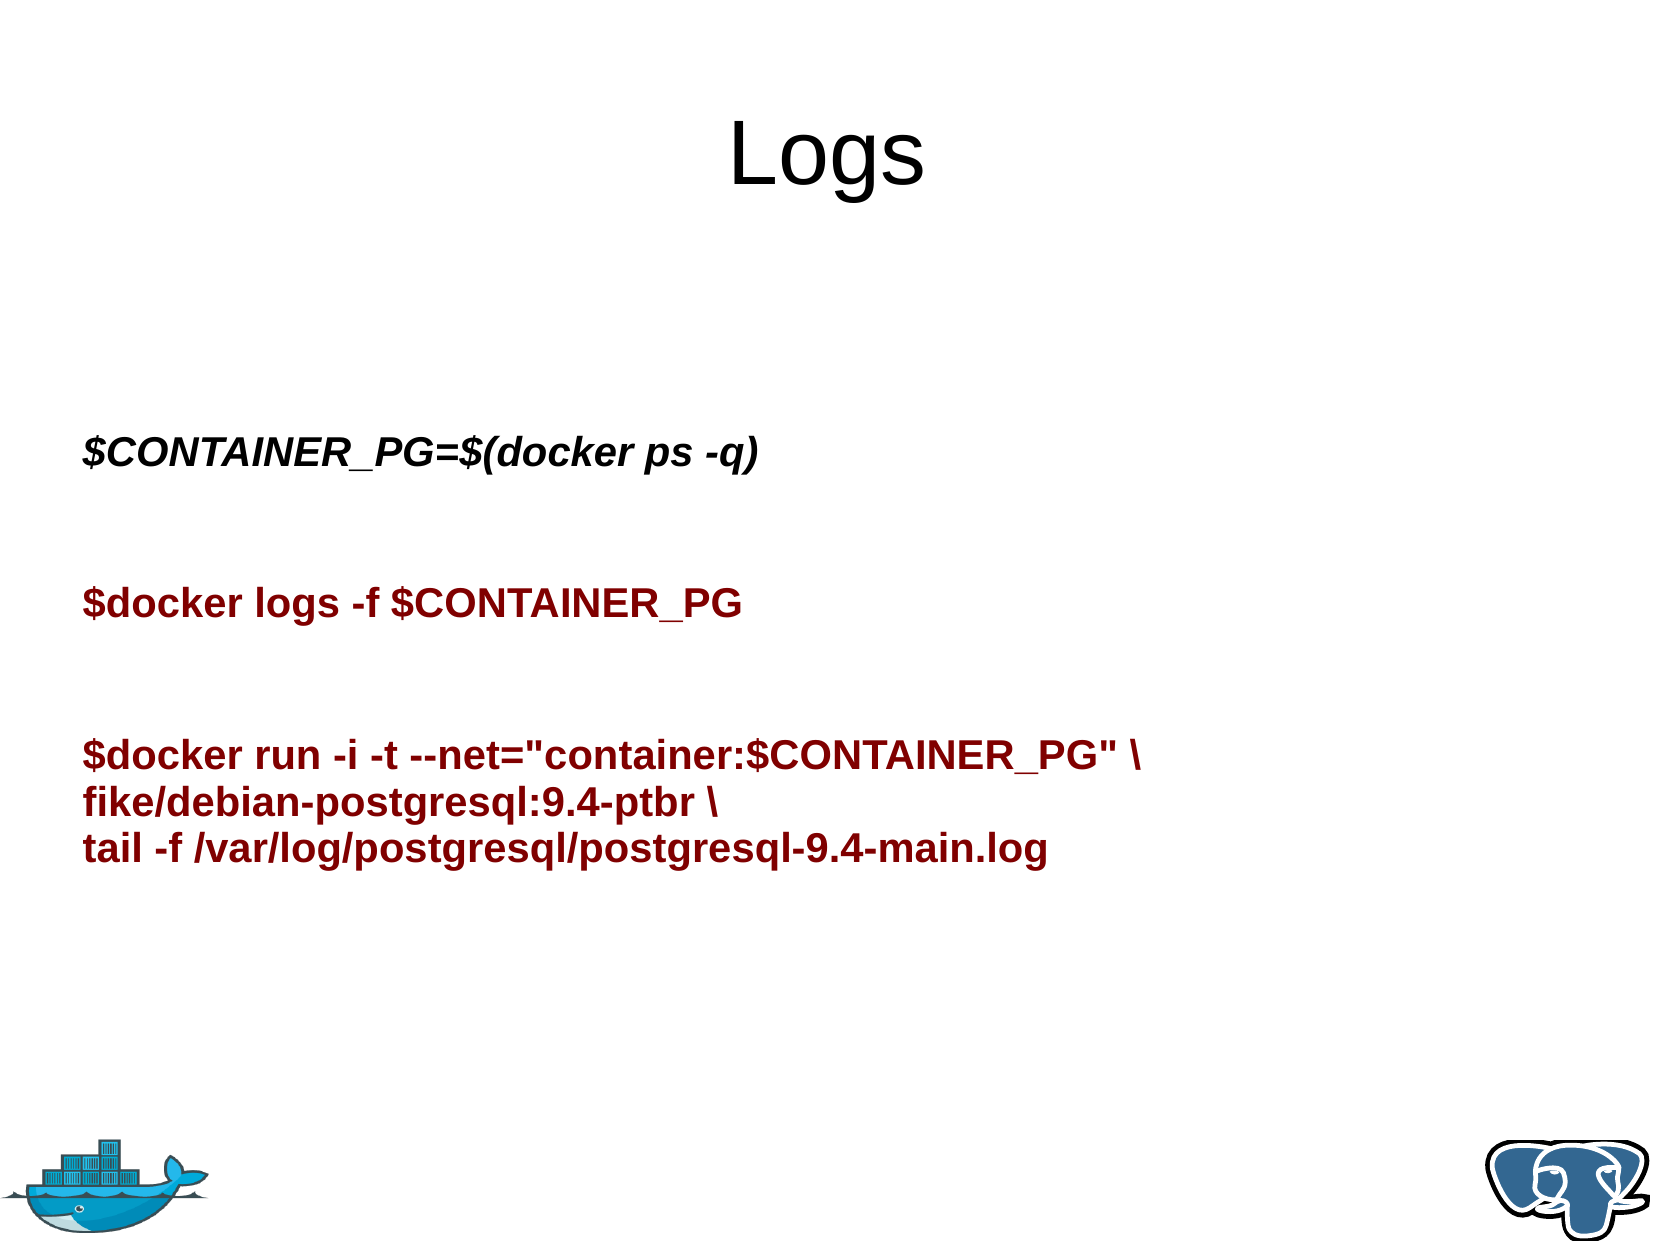

# Logs
$CONTAINER_PG=$(docker ps -q)
$docker logs -f $CONTAINER_PG
$docker run -i -t --net="container:$CONTAINER_PG" \
fike/debian-postgresql:9.4-ptbr \
tail -f /var/log/postgresql/postgresql-9.4-main.log